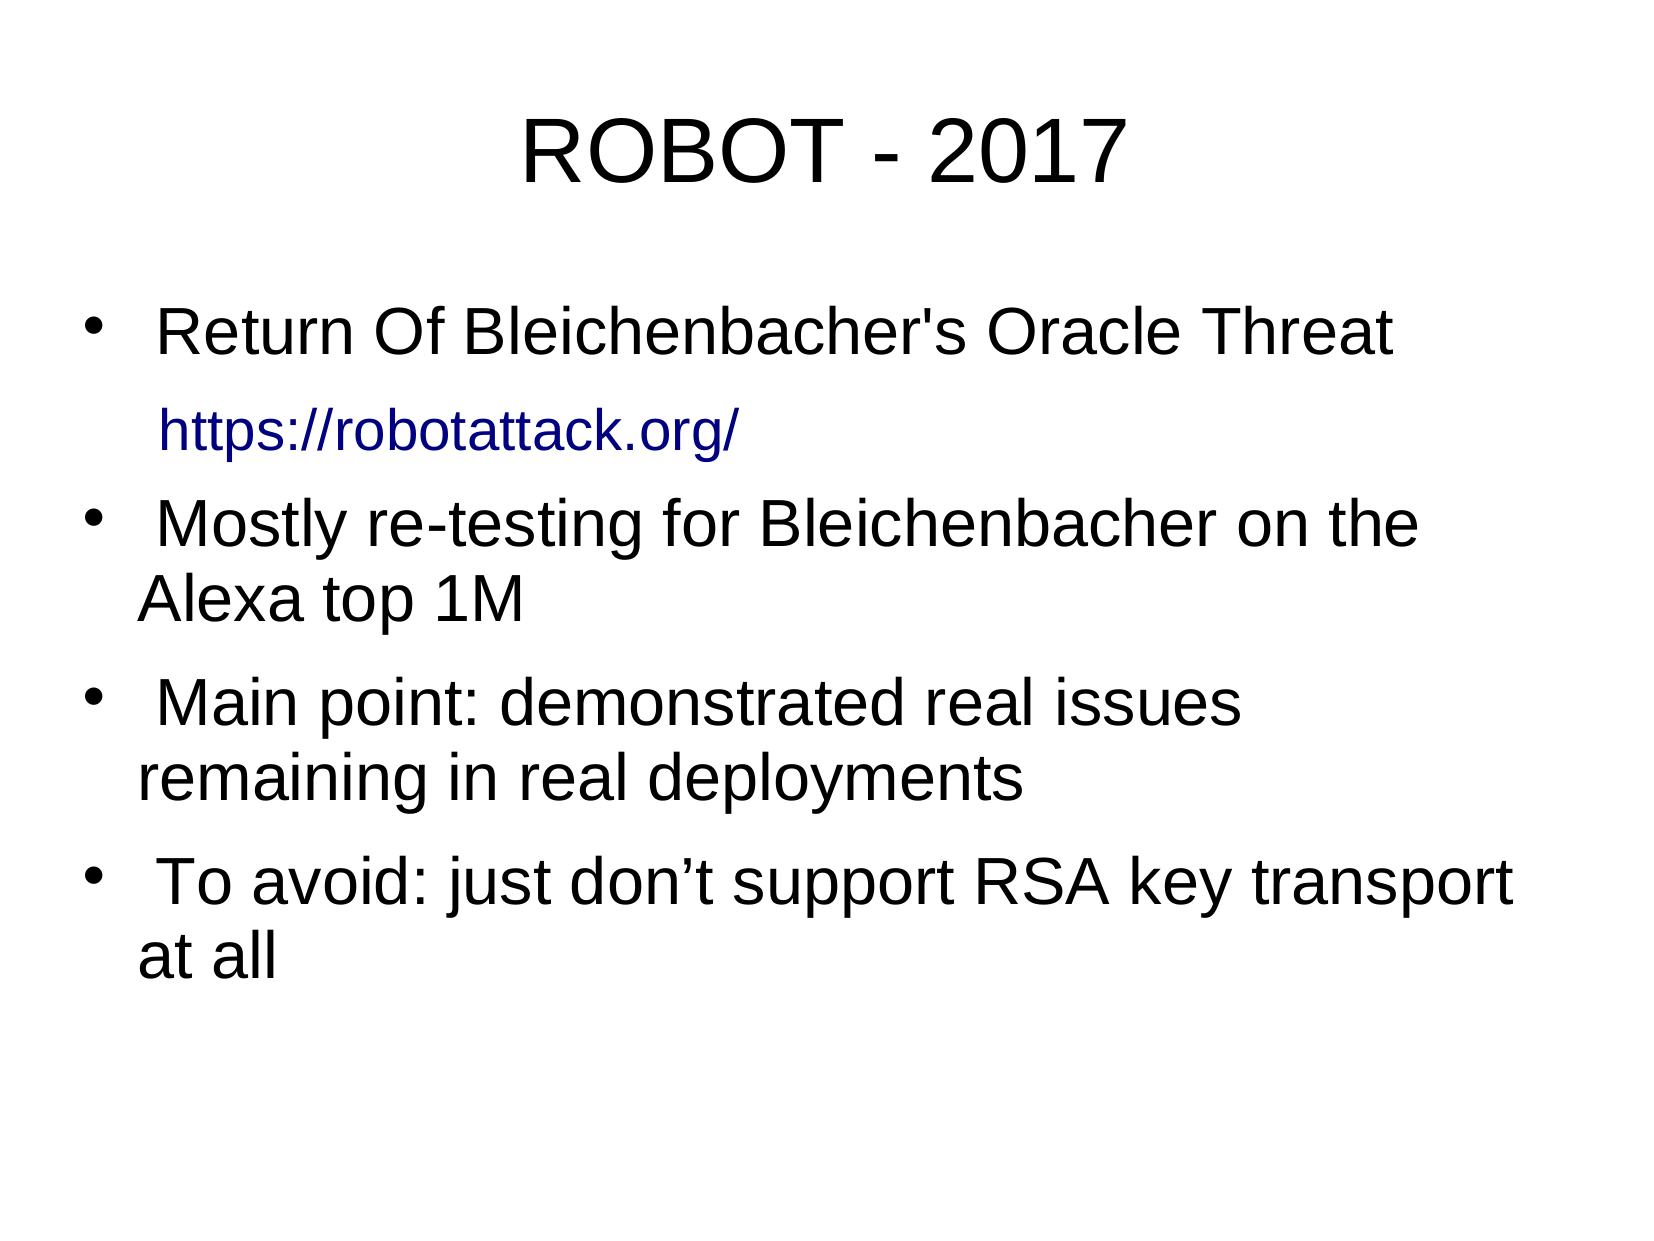

# ROBOT - 2017
 Return Of Bleichenbacher's Oracle Threat
https://robotattack.org/
 Mostly re-testing for Bleichenbacher on the Alexa top 1M
 Main point: demonstrated real issues remaining in real deployments
 To avoid: just don’t support RSA key transport at all